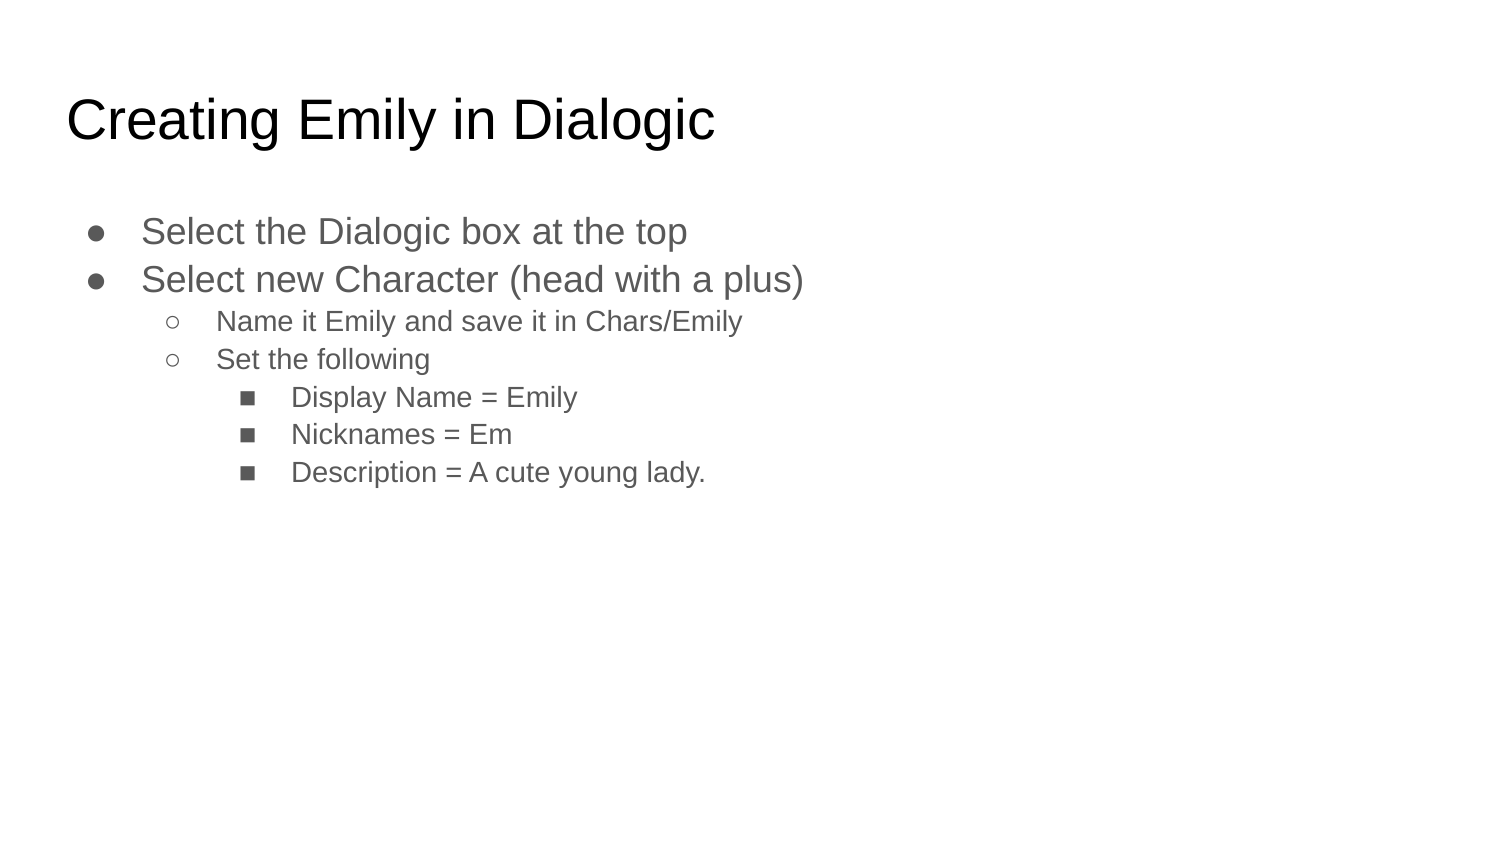

# Creating Emily in Dialogic
Select the Dialogic box at the top
Select new Character (head with a plus)
Name it Emily and save it in Chars/Emily
Set the following
Display Name = Emily
Nicknames = Em
Description = A cute young lady.